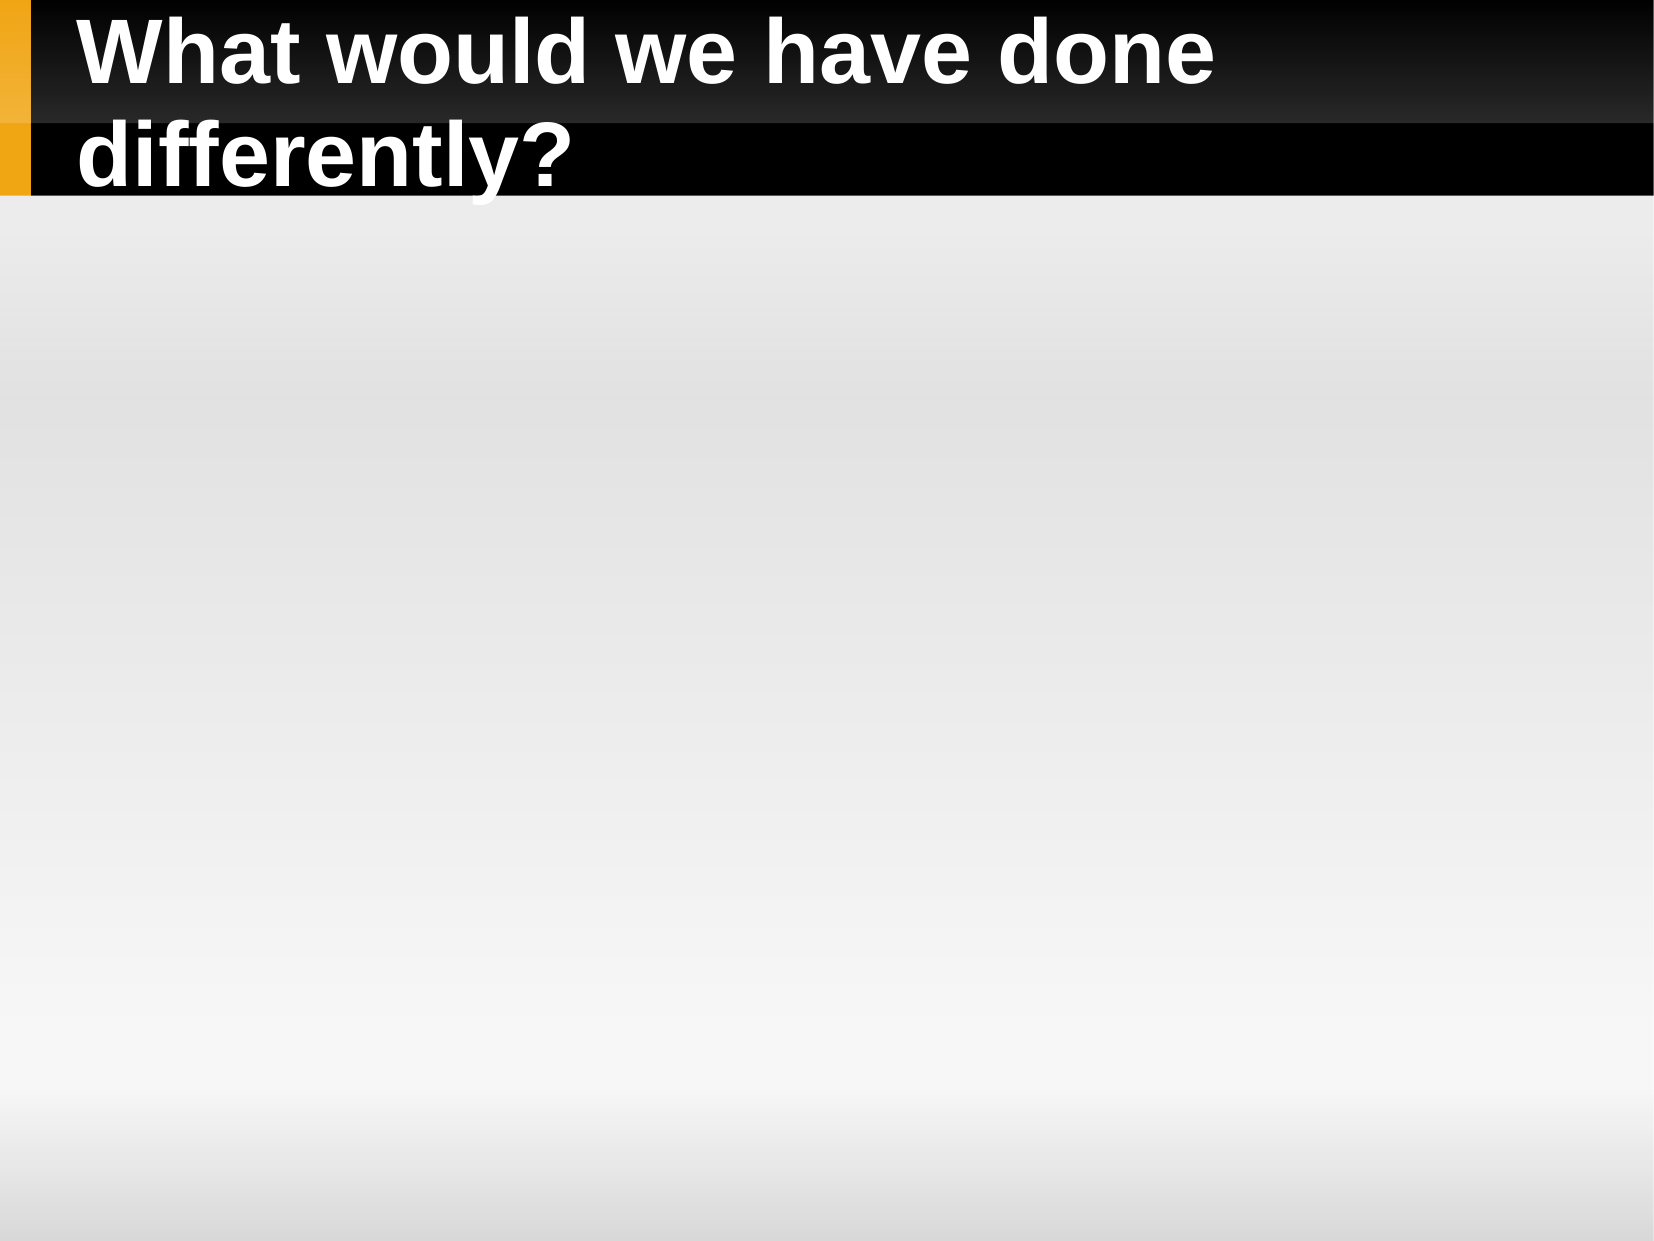

# What would we have done differently?